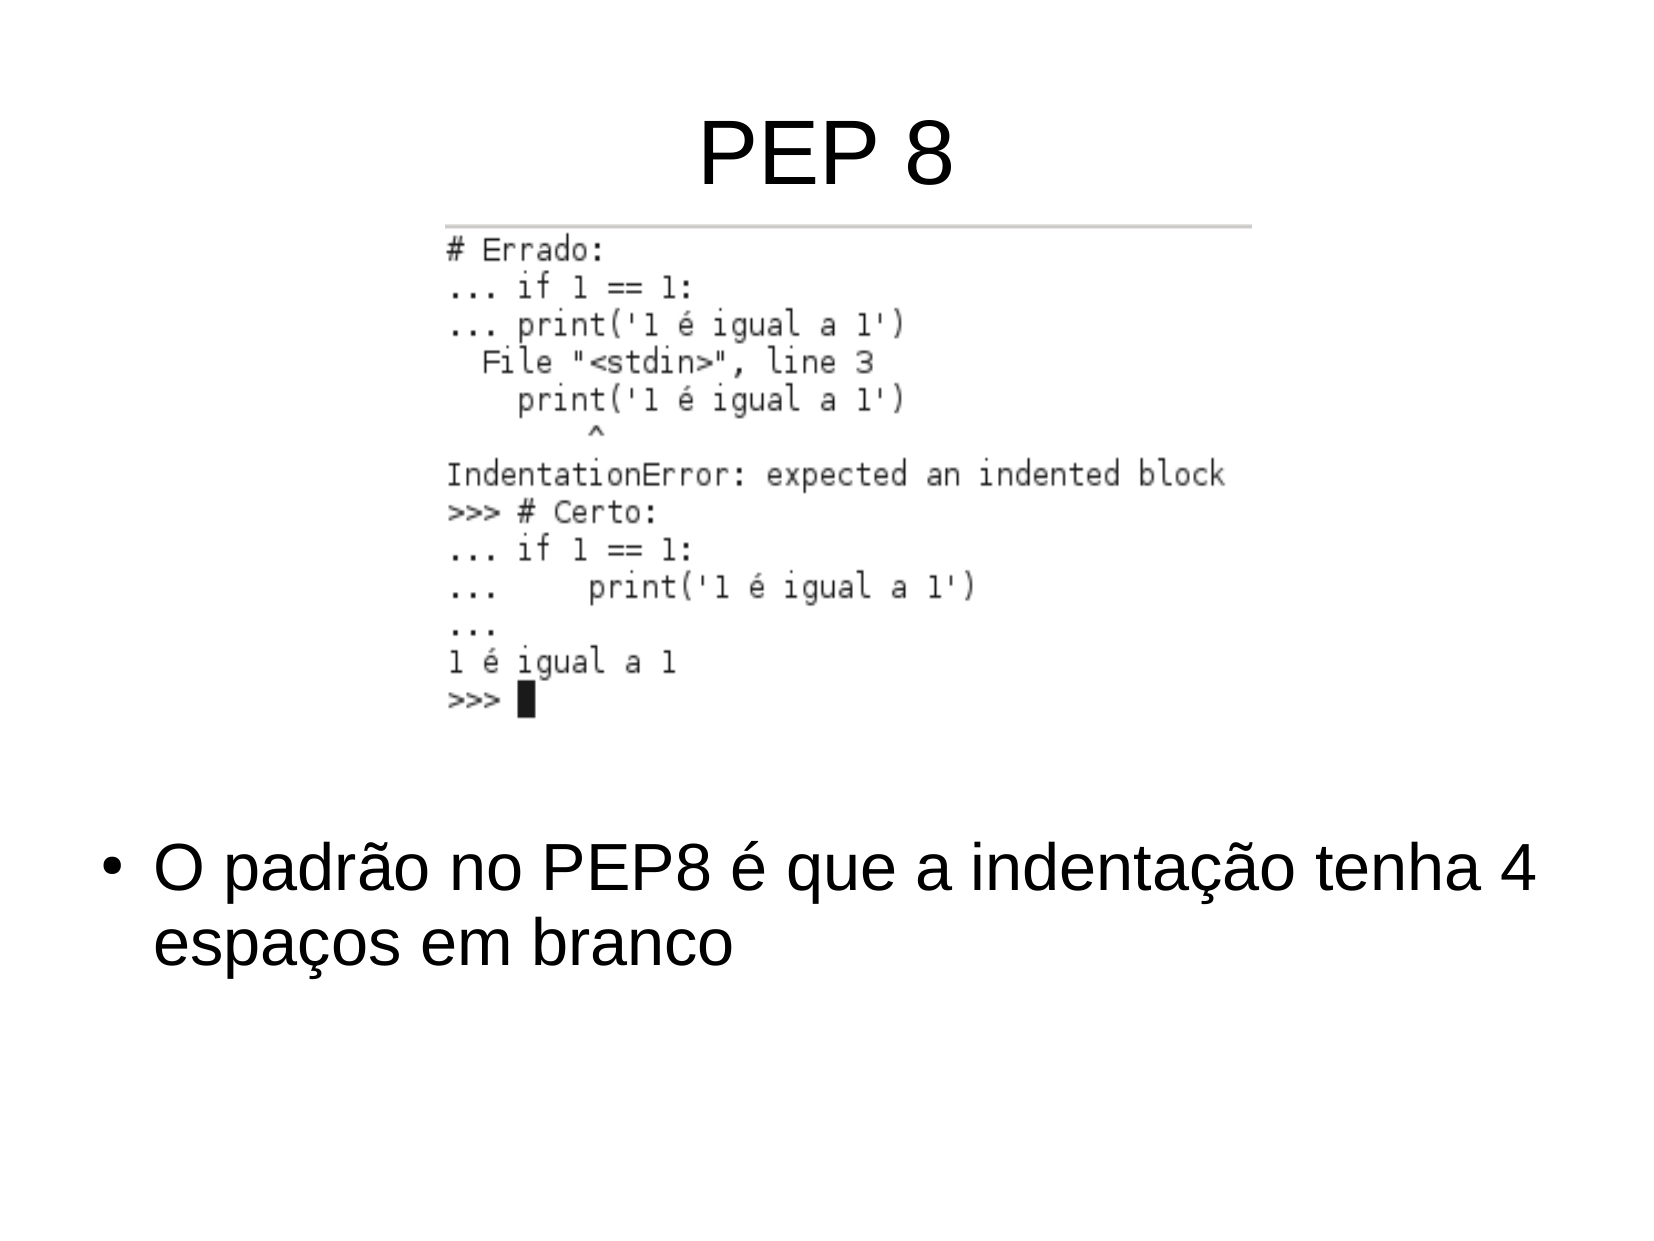

# PEP 8
O padrão no PEP8 é que a indentação tenha 4 espaços em branco